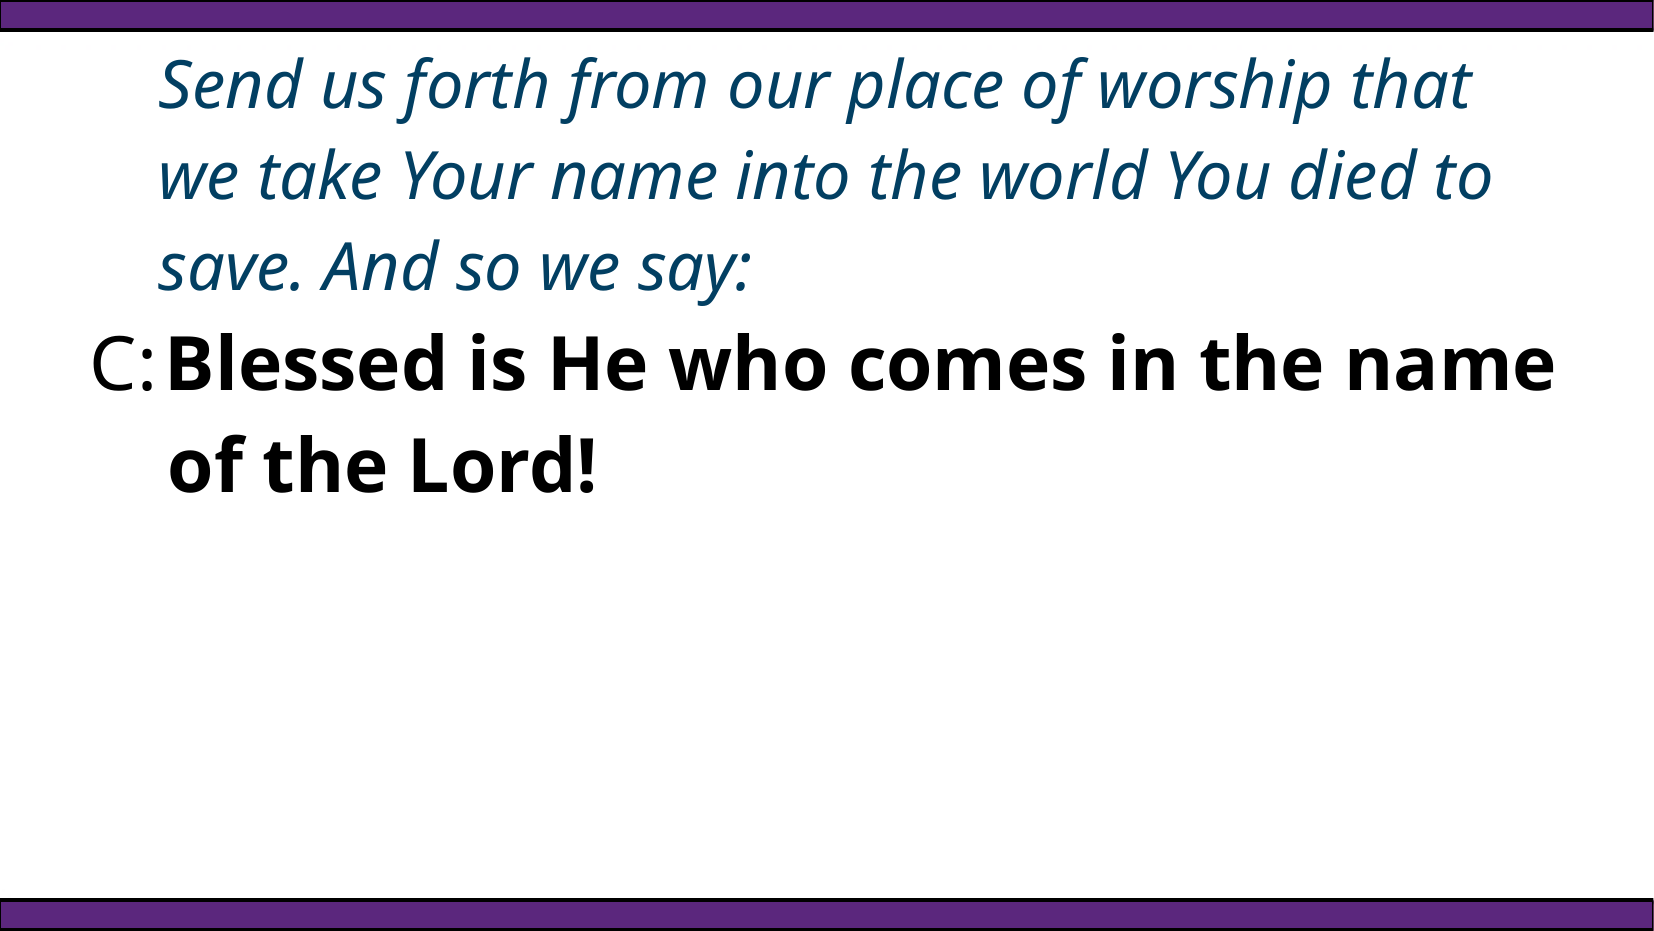

Send us forth from our place of worship that
 we take Your name into the world You died to
 save. And so we say:
C:	Blessed is He who comes in the name
 of the Lord!